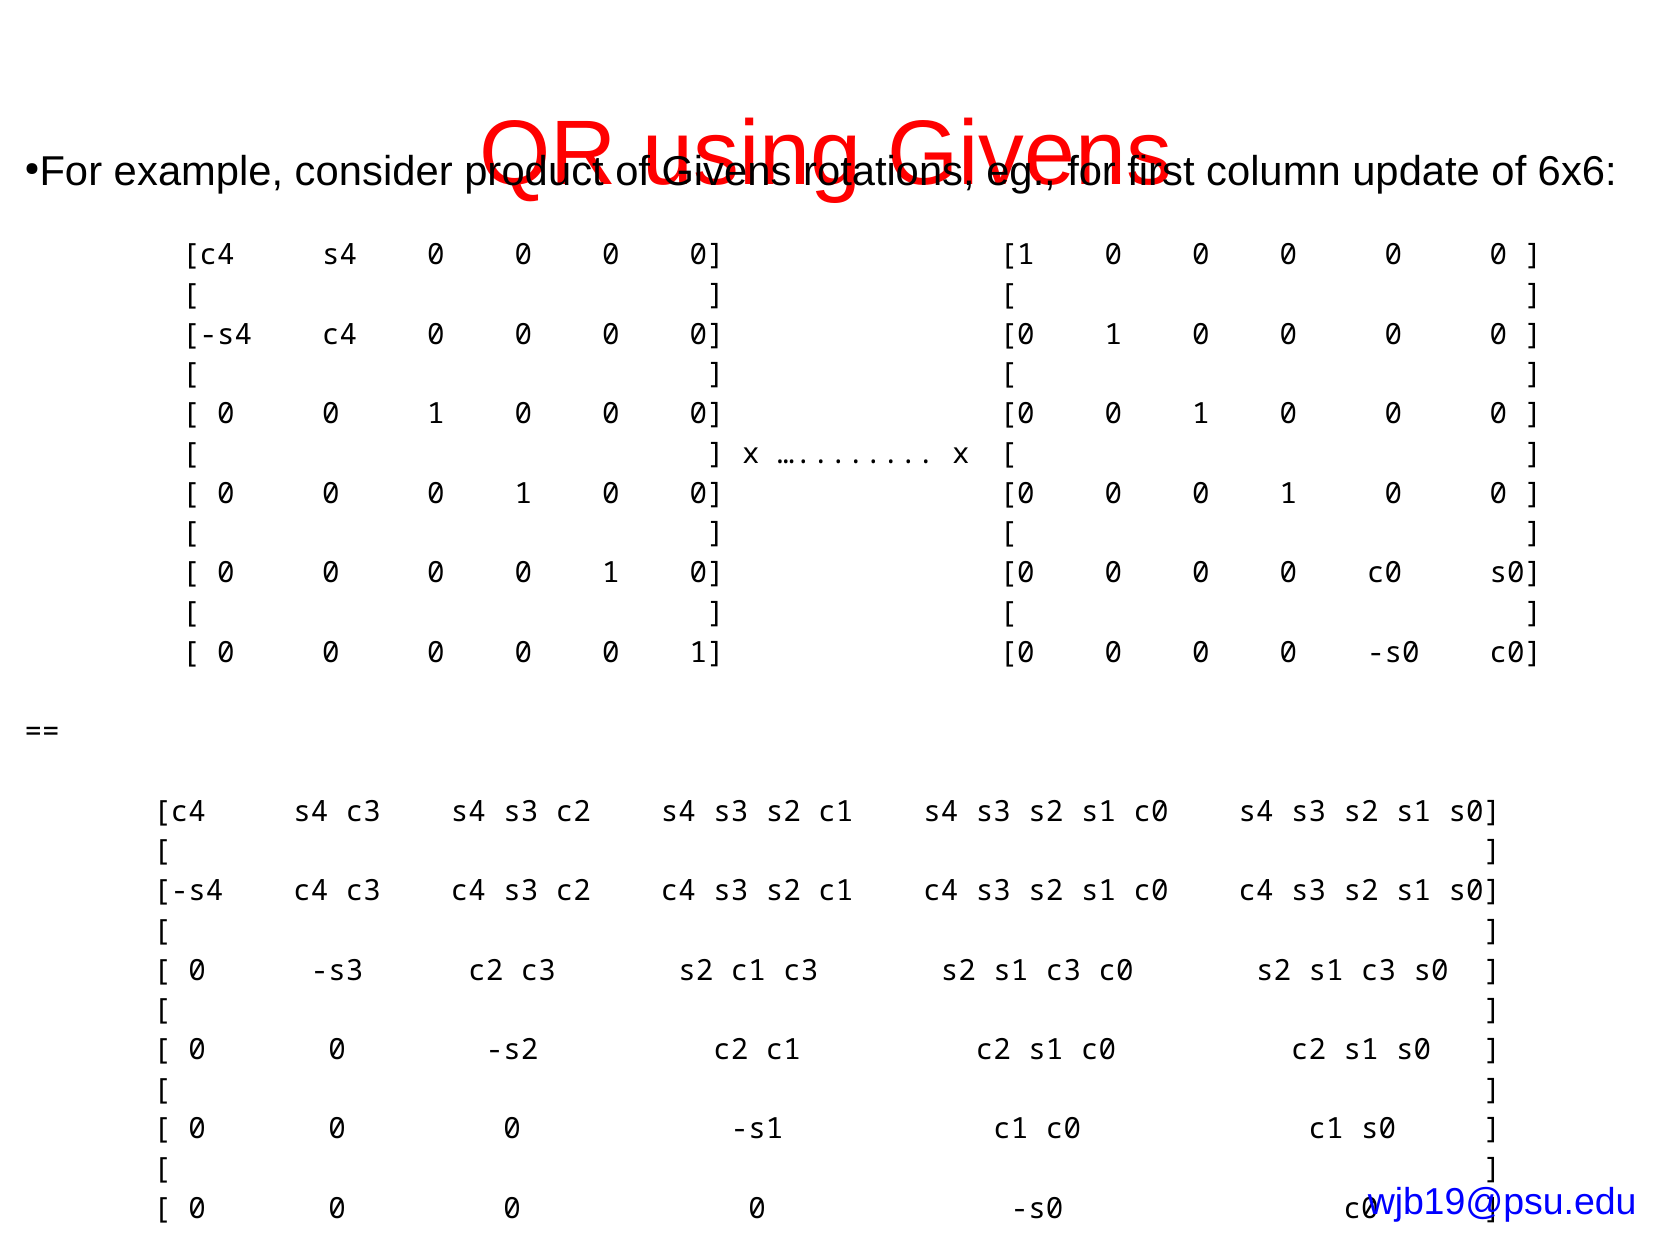

# QR using Givens
For example, consider product of Givens rotations, eg., for first column update of 6x6:
 [c4 s4 0 0 0 0]				[1 0 0 0 0 0 ]
 [ ]				[ ]
 [-s4 c4 0 0 0 0]				[0 1 0 0 0 0 ]
 [ ]				[ ]
 [ 0 0 1 0 0 0]				[0 0 1 0 0 0 ]
 [ ] x …........ x 	[ ]
 [ 0 0 0 1 0 0]				[0 0 0 1 0 0 ]
 [ ]				[ ]
 [ 0 0 0 0 1 0]				[0 0 0 0 c0 s0]
 [ ]				[ ]
 [ 0 0 0 0 0 1]				[0 0 0 0 -s0 c0]
==
[c4 s4 c3 s4 s3 c2 s4 s3 s2 c1 s4 s3 s2 s1 c0 s4 s3 s2 s1 s0]
[ ]
[-s4 c4 c3 c4 s3 c2 c4 s3 s2 c1 c4 s3 s2 s1 c0 c4 s3 s2 s1 s0]
[ ]
[ 0 -s3 c2 c3 s2 c1 c3 s2 s1 c3 c0 s2 s1 c3 s0 ]
[ ]
[ 0 0 -s2 c2 c1 c2 s1 c0 c2 s1 s0 ]
[ ]
[ 0 0 0 -s1 c1 c0 c1 s0 ]
[ ]
[ 0 0 0 0 -s0 c0 ]
wjb19@psu.edu